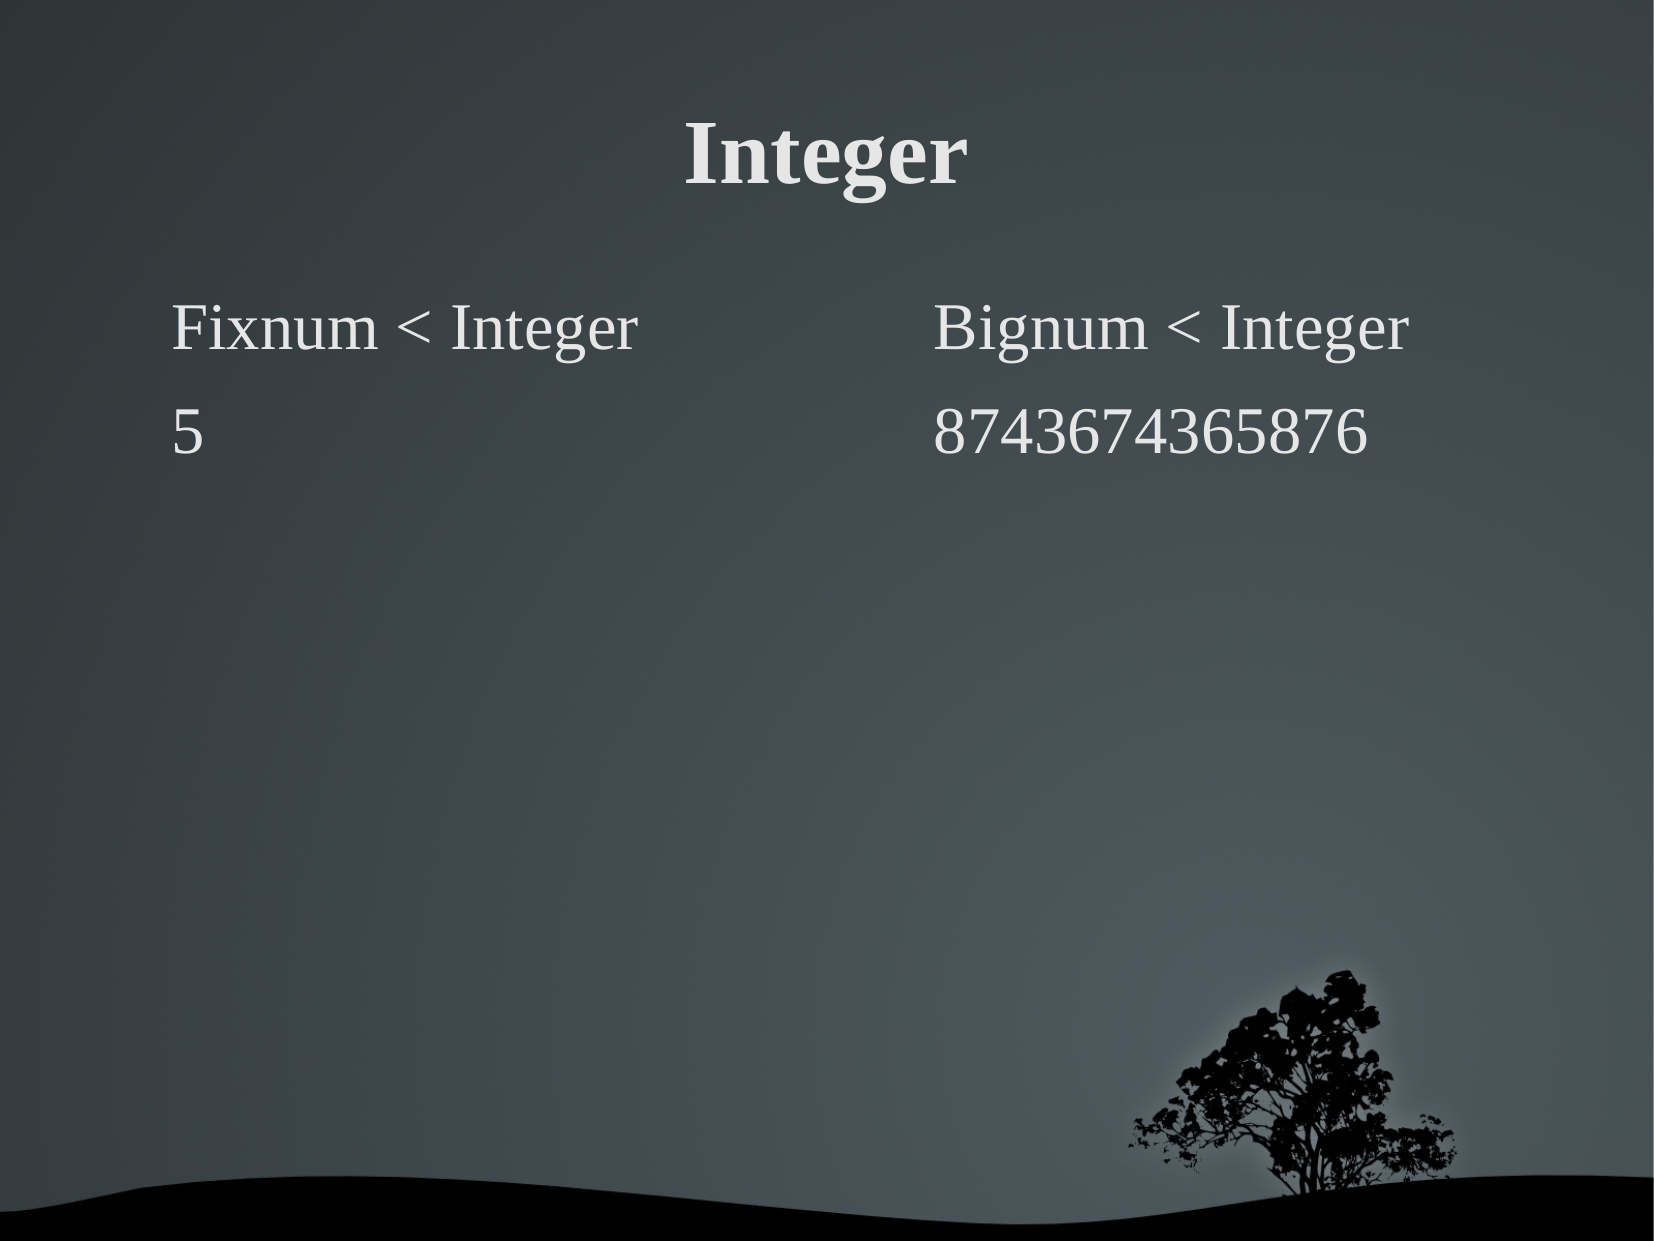

# Integer
Fixnum < Integer
5
Bignum < Integer
8743674365876